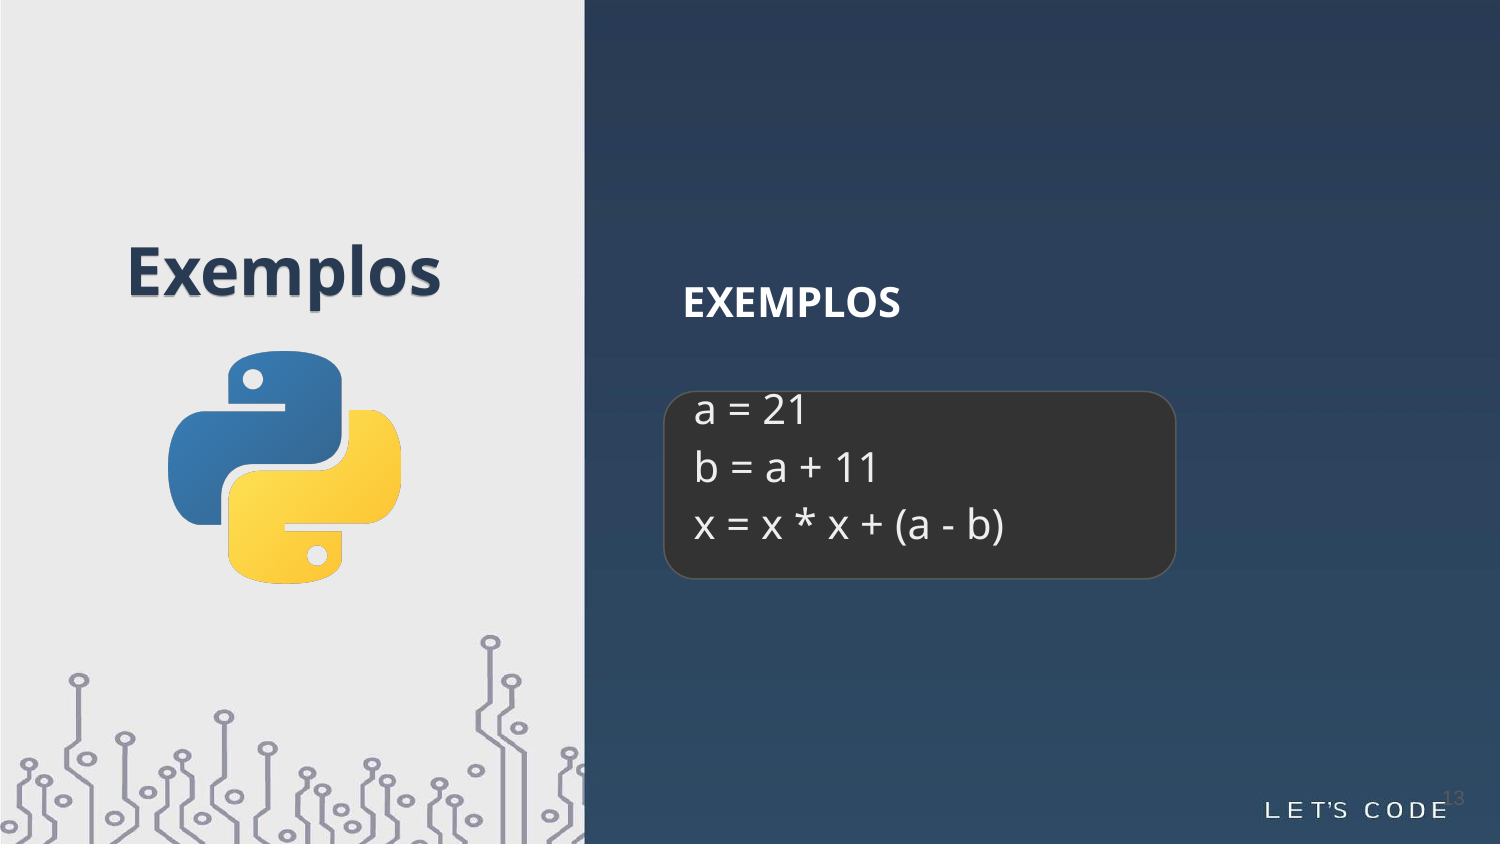

EXEMPLOS
 a = 21
 b = a + 11
 x = x * x + (a - b)
Exemplos